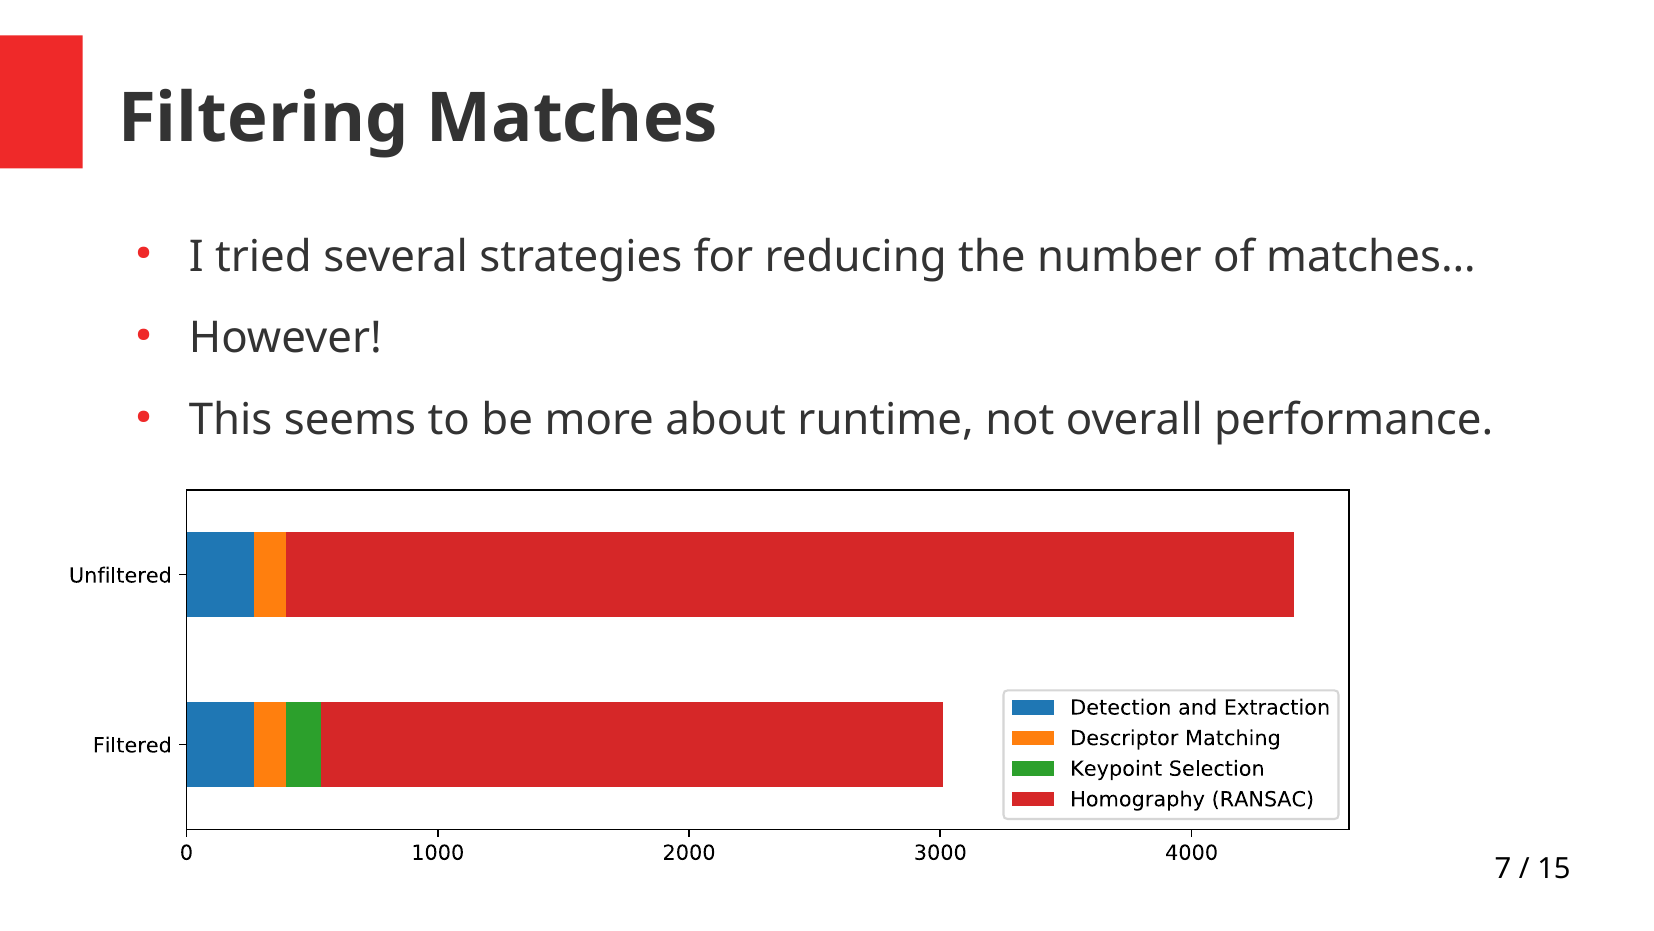

# Filtering Matches
I tried several strategies for reducing the number of matches…
However!
This seems to be more about runtime, not overall performance.
7